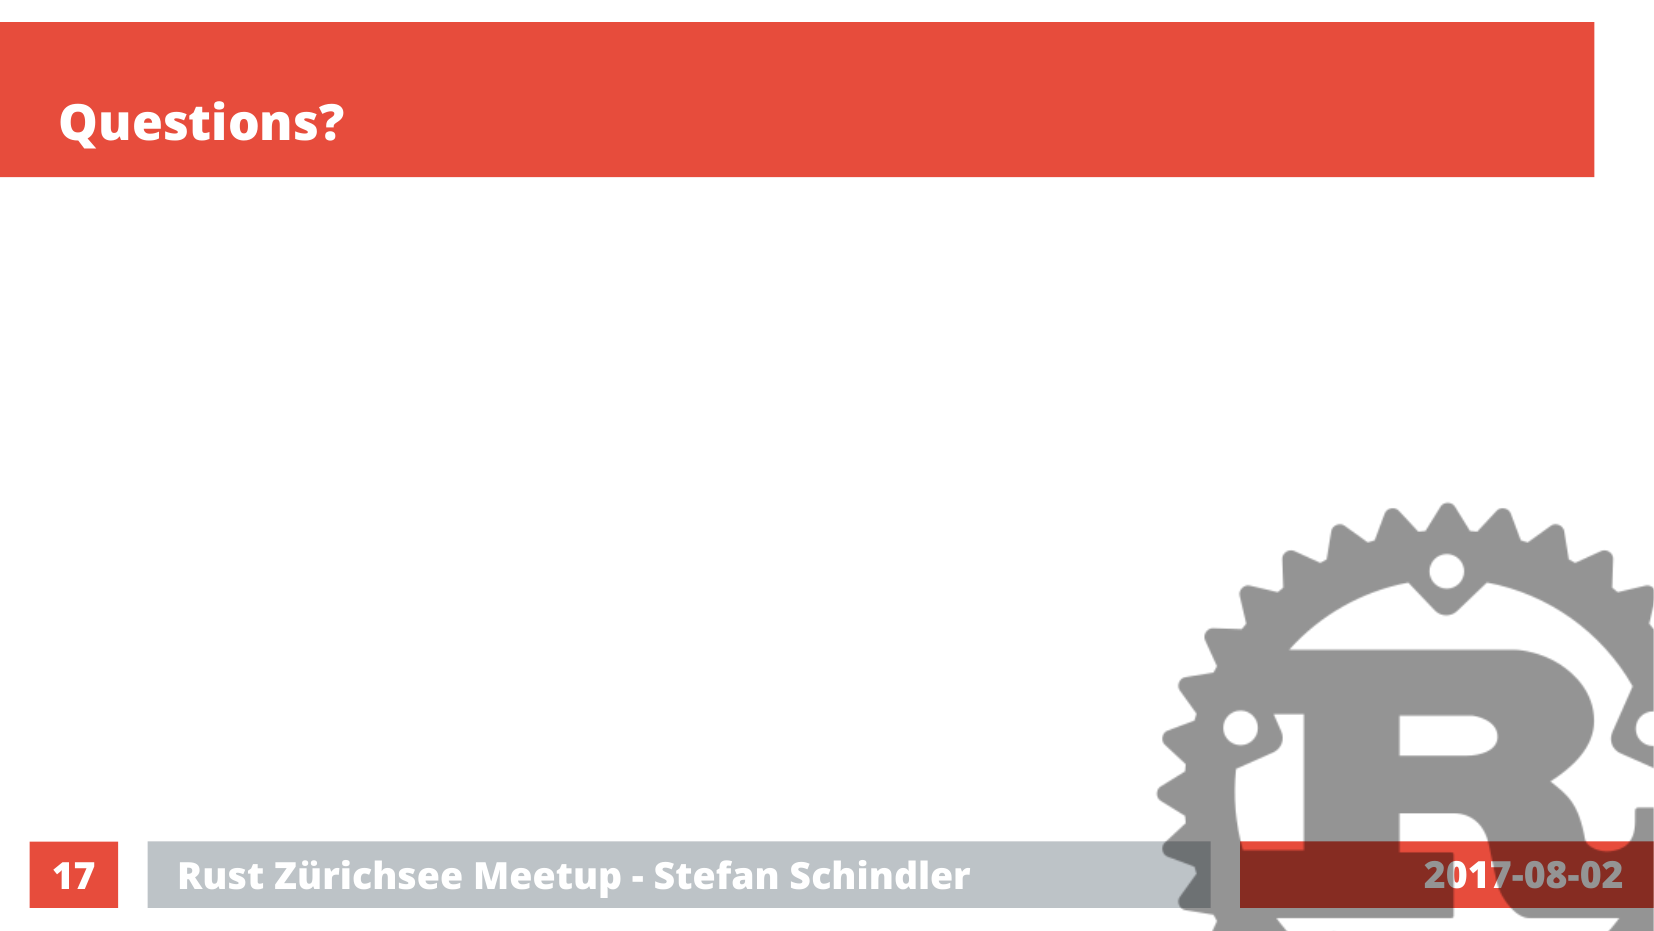

# Questions?
17
Rust Zürichsee Meetup - Stefan Schindler
2017-08-02